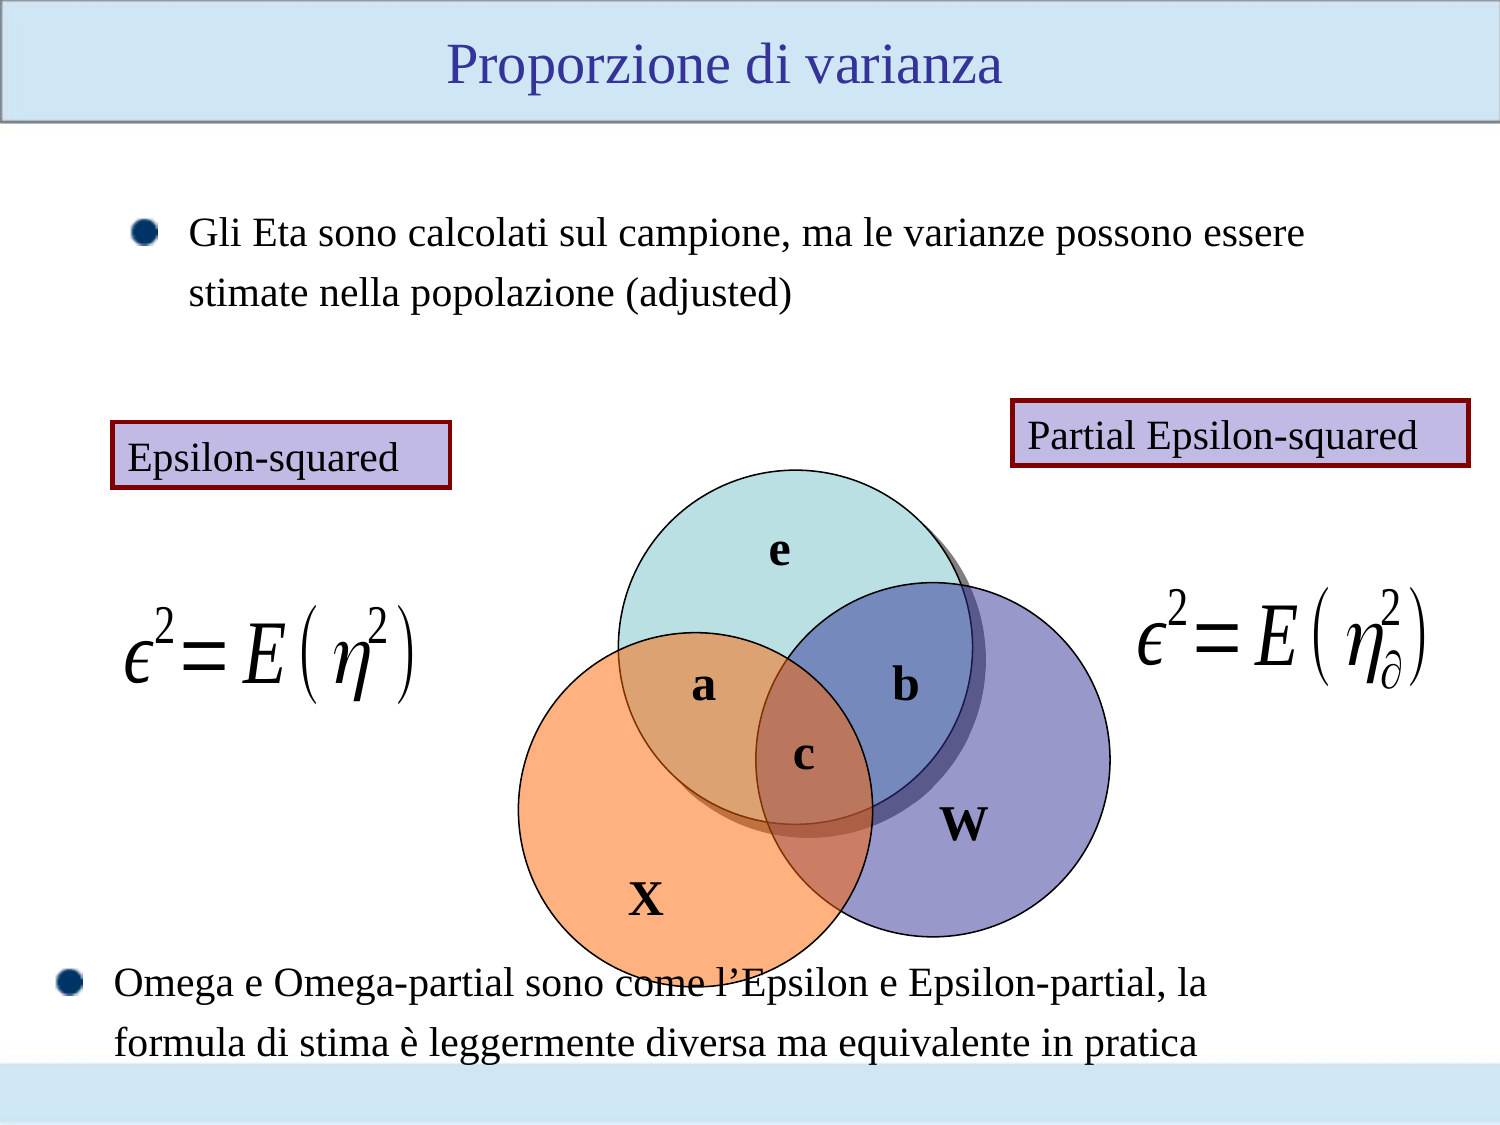

# Proporzione di varianza
Gli Eta sono calcolati sul campione, ma le varianze possono essere stimate nella popolazione (adjusted)
Partial Epsilon-squared
Epsilon-squared
e
a
b
c
W
X
Omega e Omega-partial sono come l’Epsilon e Epsilon-partial, la formula di stima è leggermente diversa ma equivalente in pratica